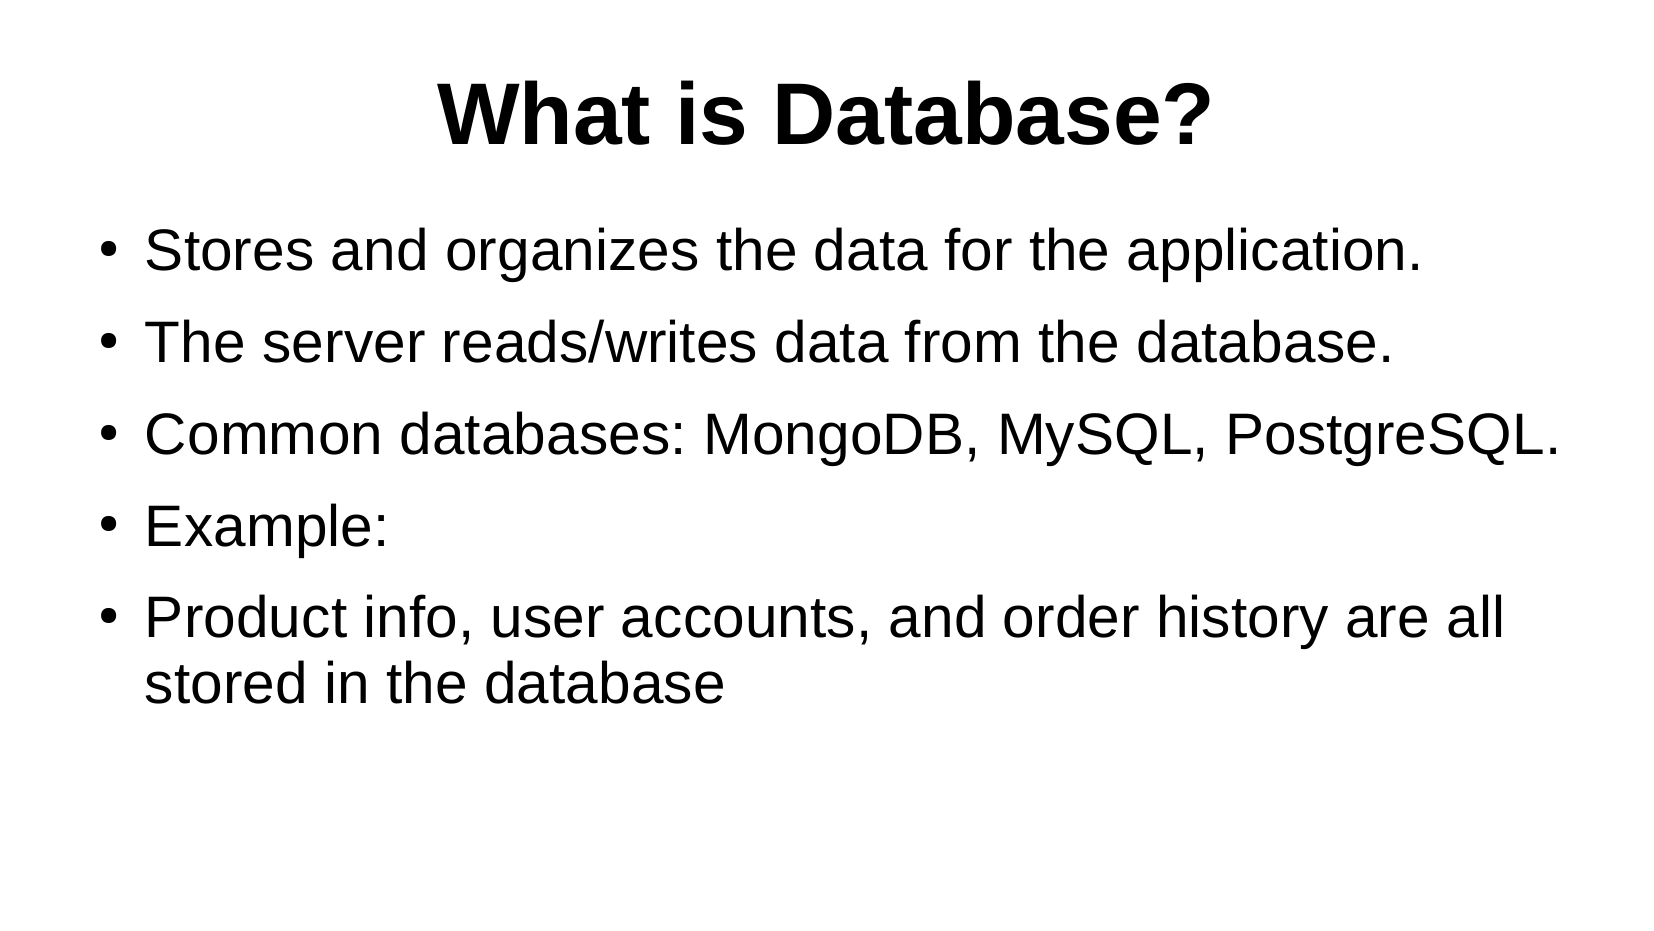

# What is Database?
Stores and organizes the data for the application.
The server reads/writes data from the database.
Common databases: MongoDB, MySQL, PostgreSQL.
Example:
Product info, user accounts, and order history are all stored in the database